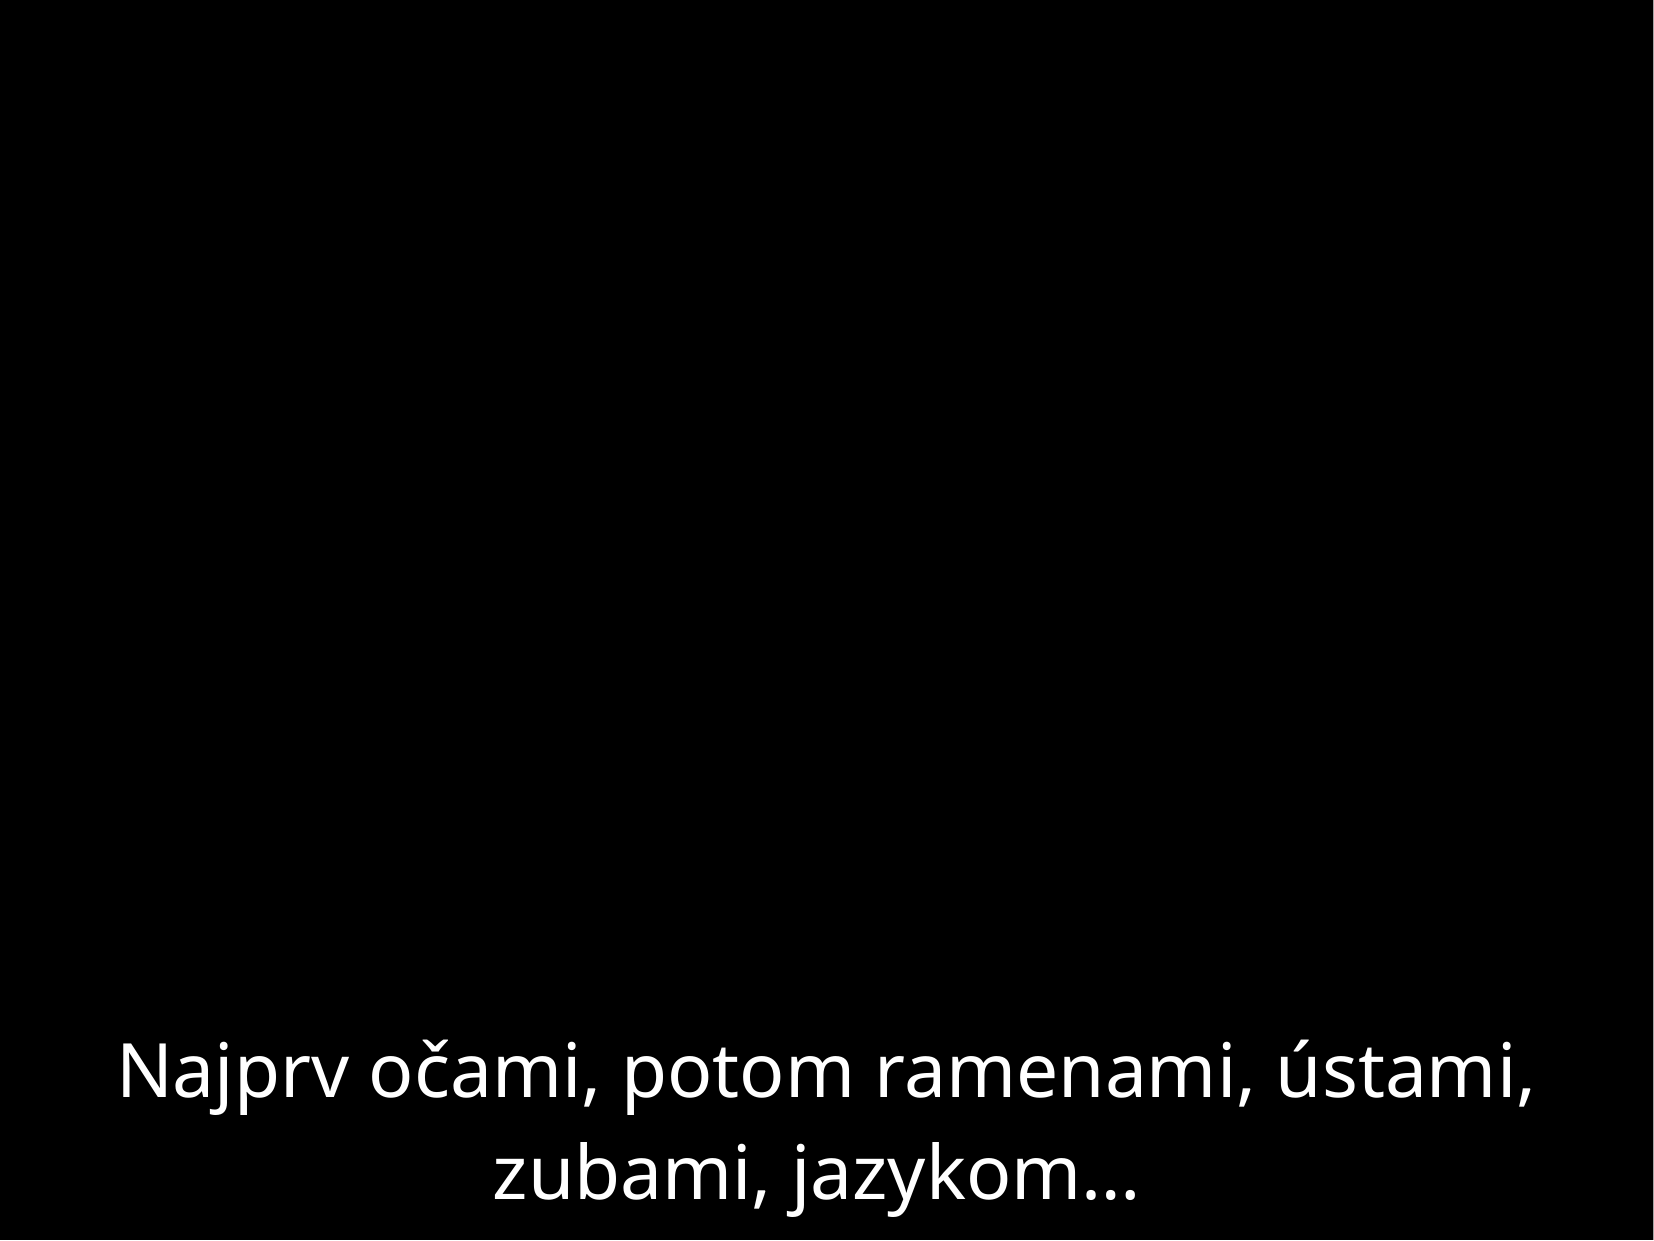

# Najprv očami, potom ramenami, ústami, zubami, jazykom…